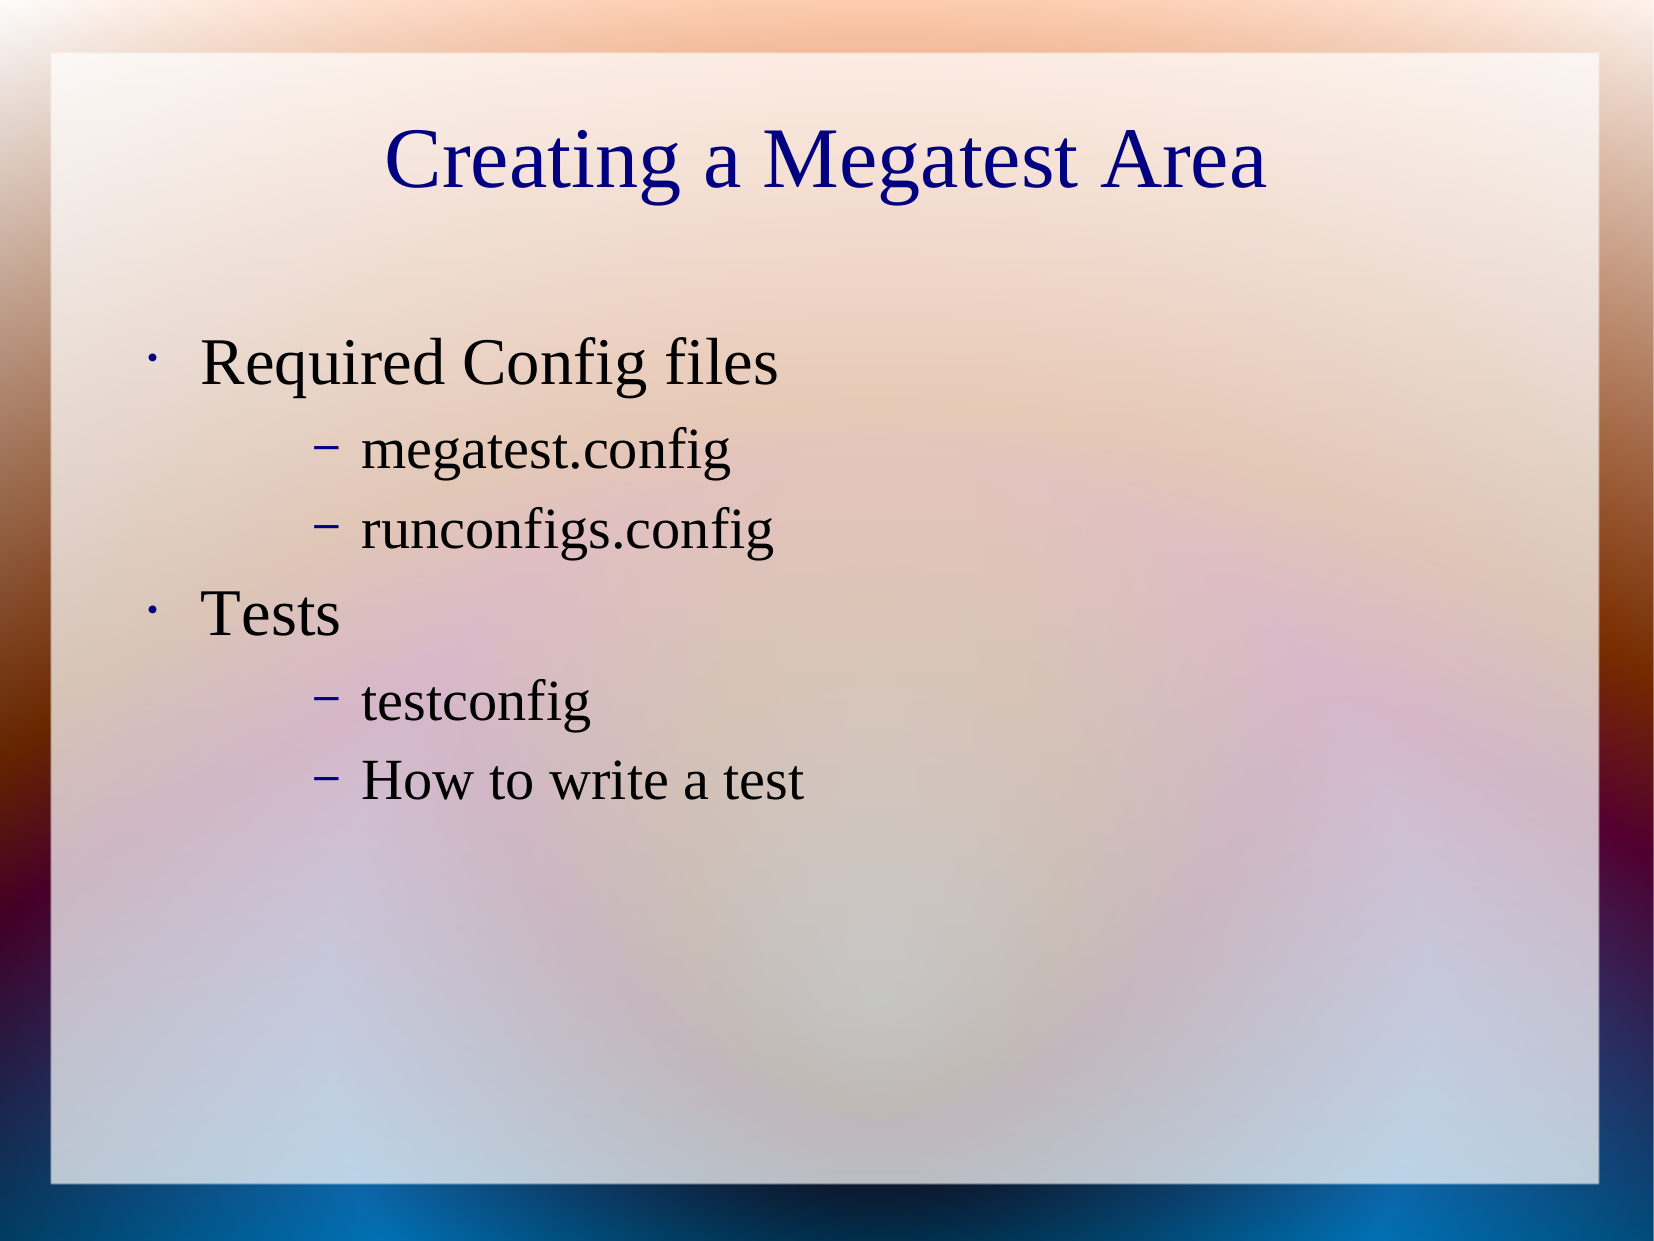

# Creating a Megatest Area
Required Config files
megatest.config
runconfigs.config
Tests
testconfig
How to write a test